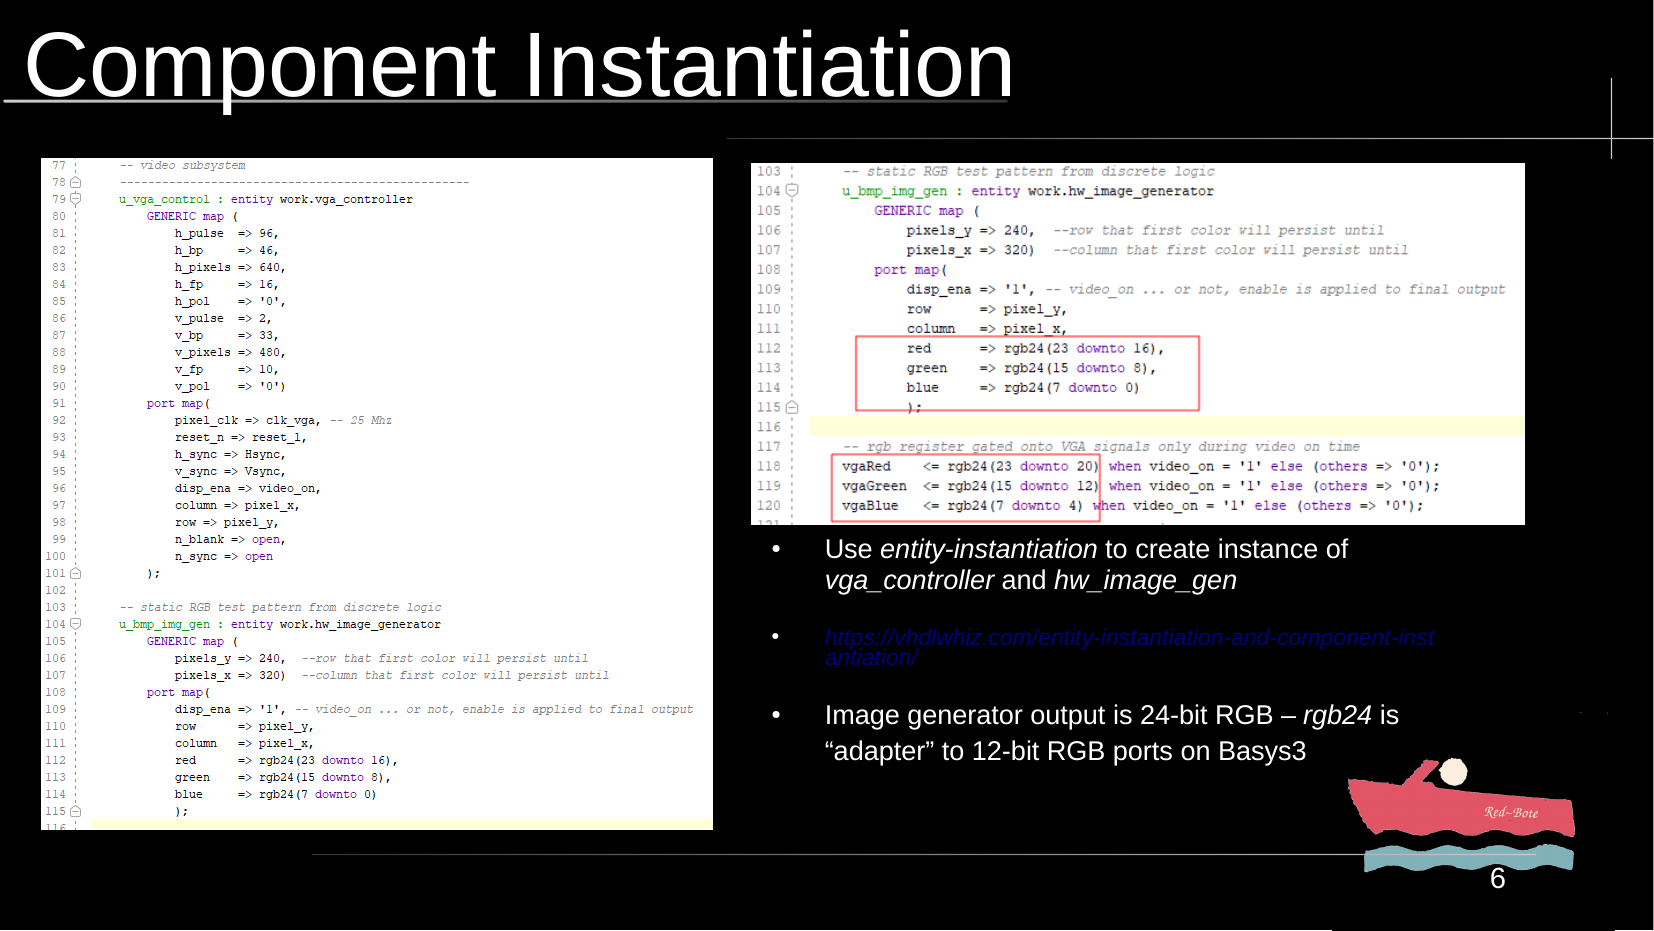

Component Instantiation
# Use entity-instantiation to create instance of vga_controller and hw_image_gen
https://vhdlwhiz.com/entity-instantiation-and-component-instantiation/
Image generator output is 24-bit RGB – rgb24 is “adapter” to 12-bit RGB ports on Basys3
6